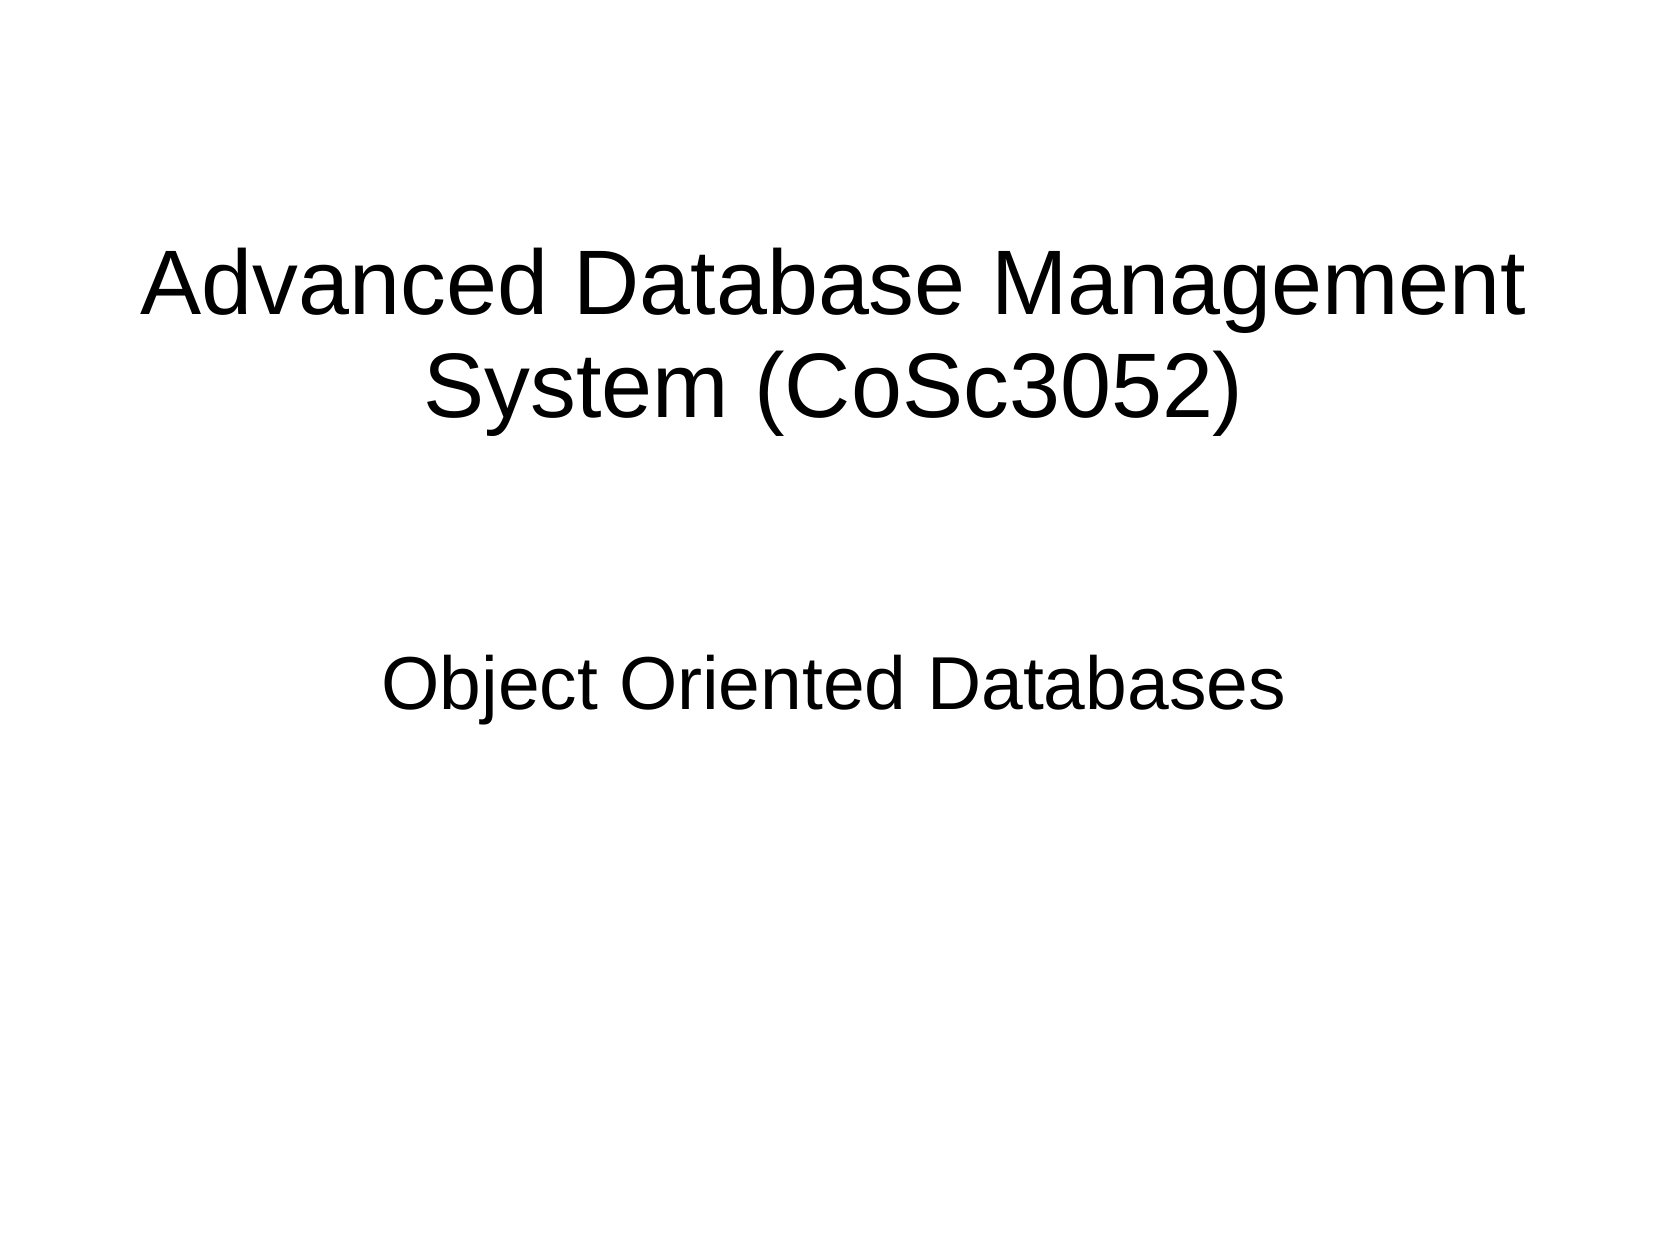

# Advanced Database Management System (CoSc3052) Object Oriented Databases